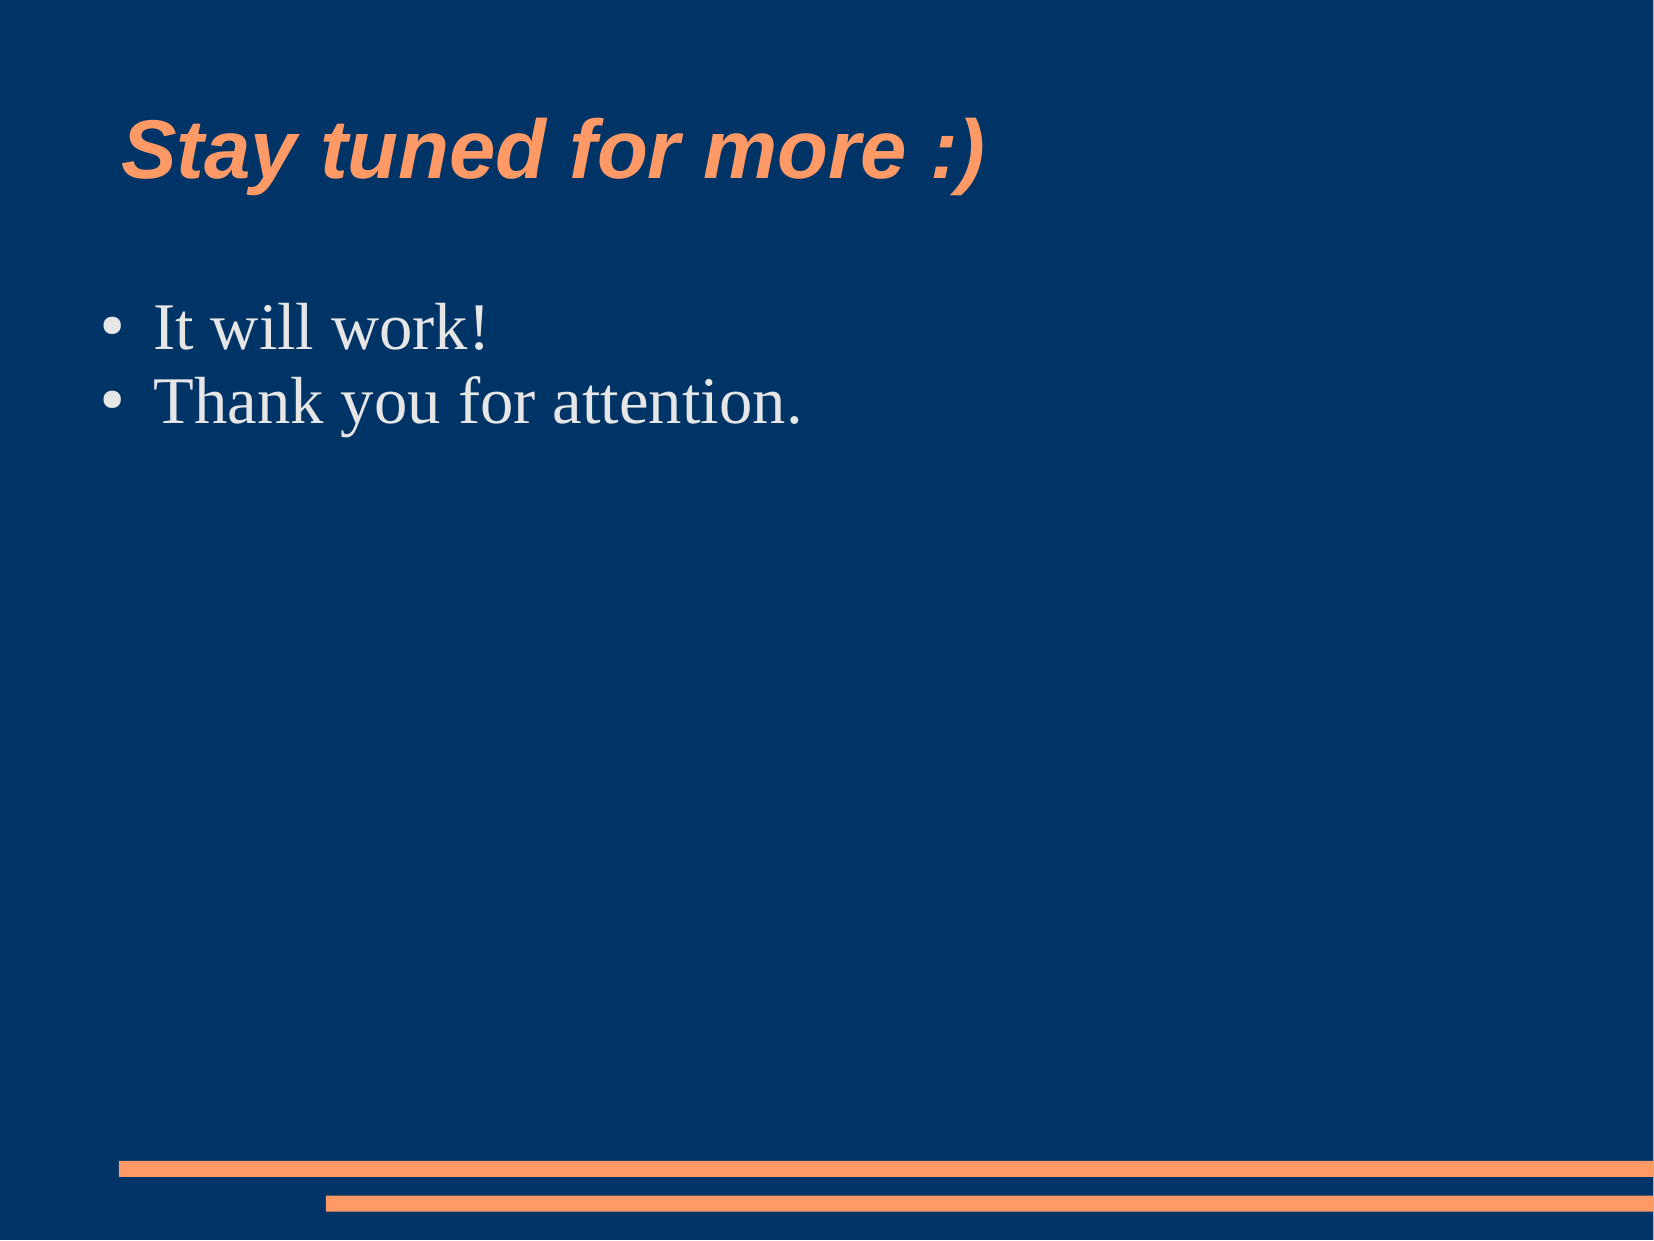

# Stay tuned for more :)
It will work!
Thank you for attention.